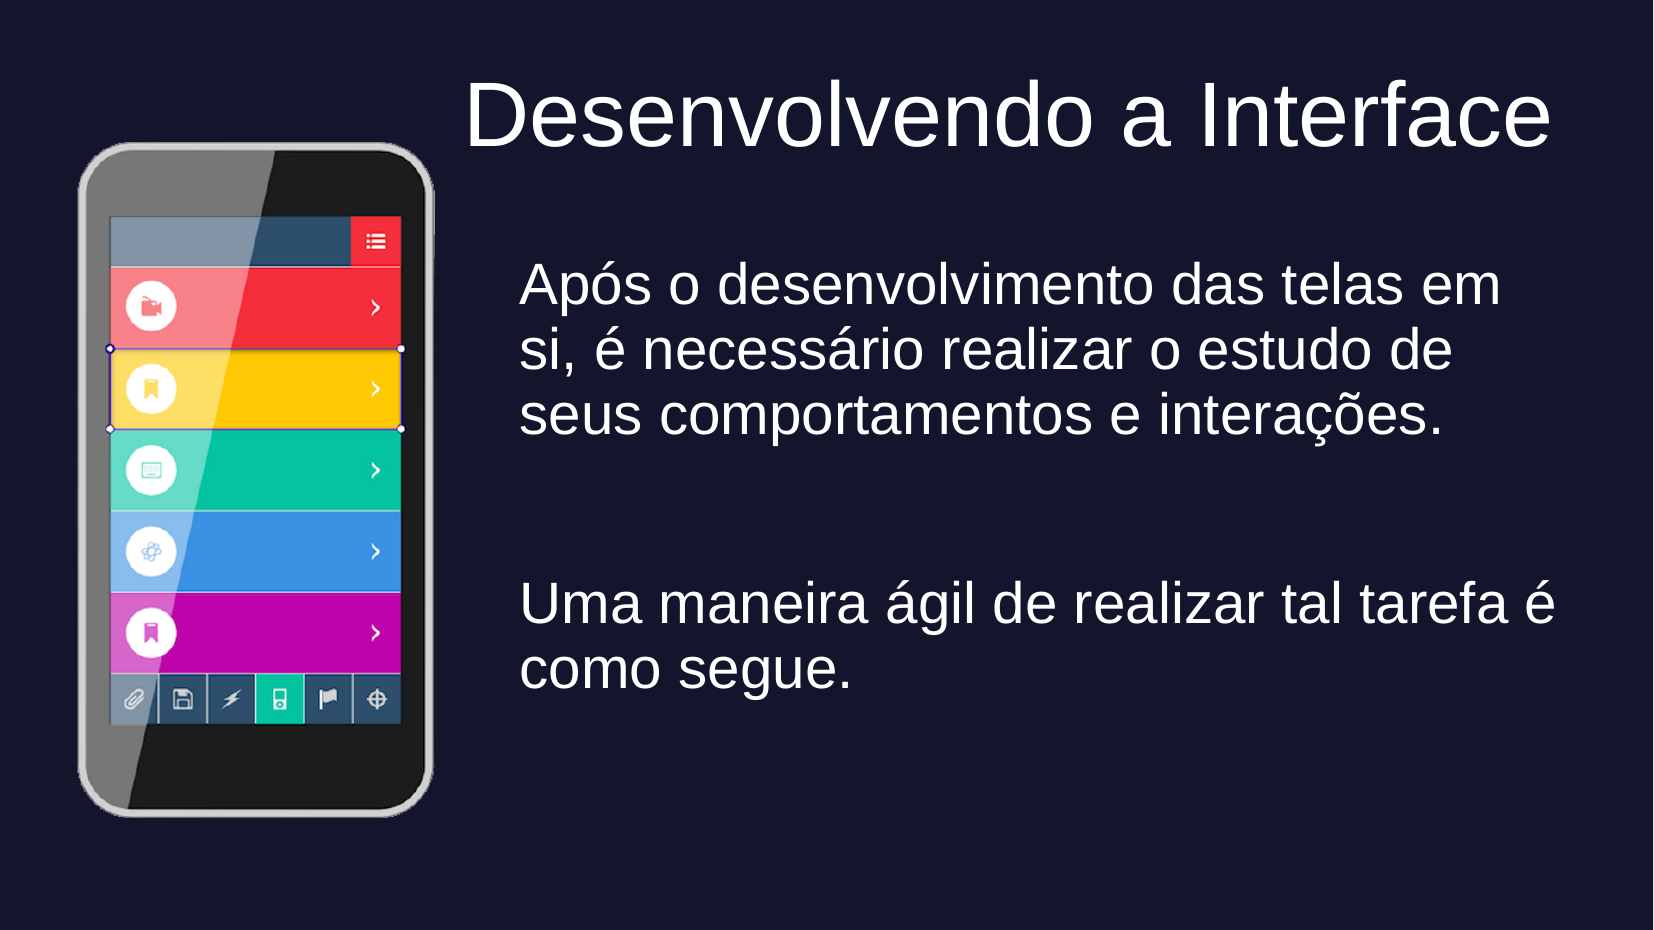

# Desenvolvendo a Interface
Após o desenvolvimento das telas em si, é necessário realizar o estudo de seus comportamentos e interações.
Uma maneira ágil de realizar tal tarefa é como segue.